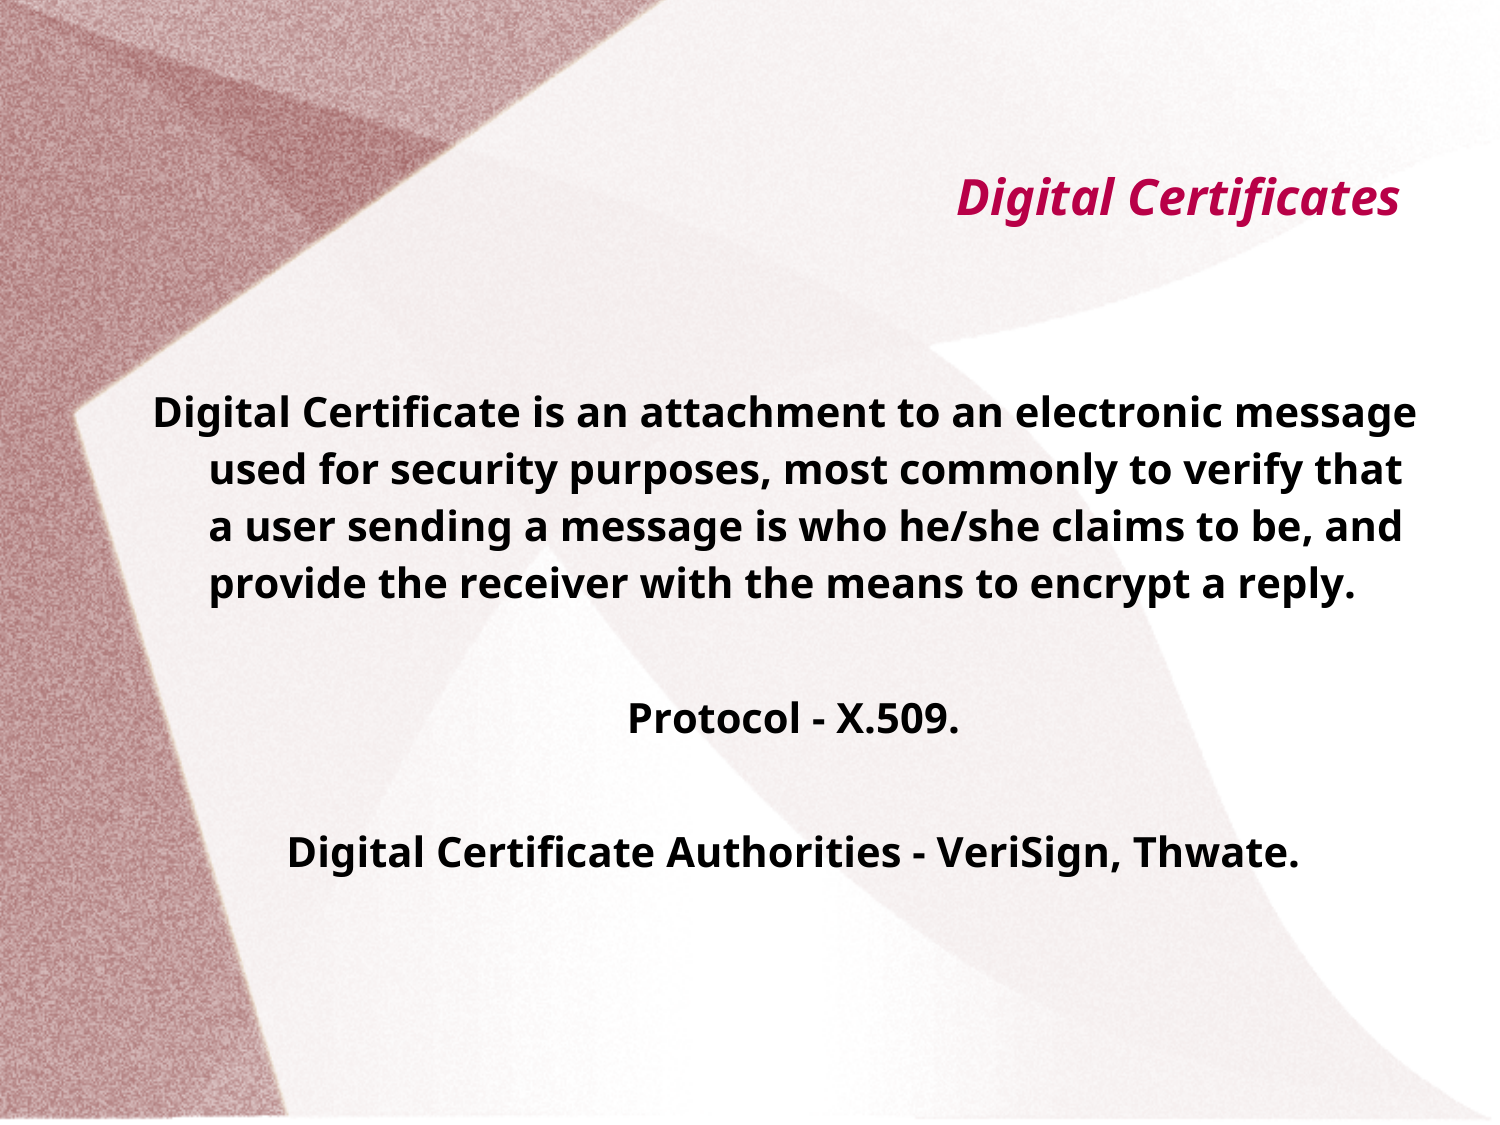

# Digital Certificates
Digital Certificate is an attachment to an electronic message used for security purposes, most commonly to verify that a user sending a message is who he/she claims to be, and provide the receiver with the means to encrypt a reply.
Protocol - X.509.
Digital Certificate Authorities - VeriSign, Thwate.